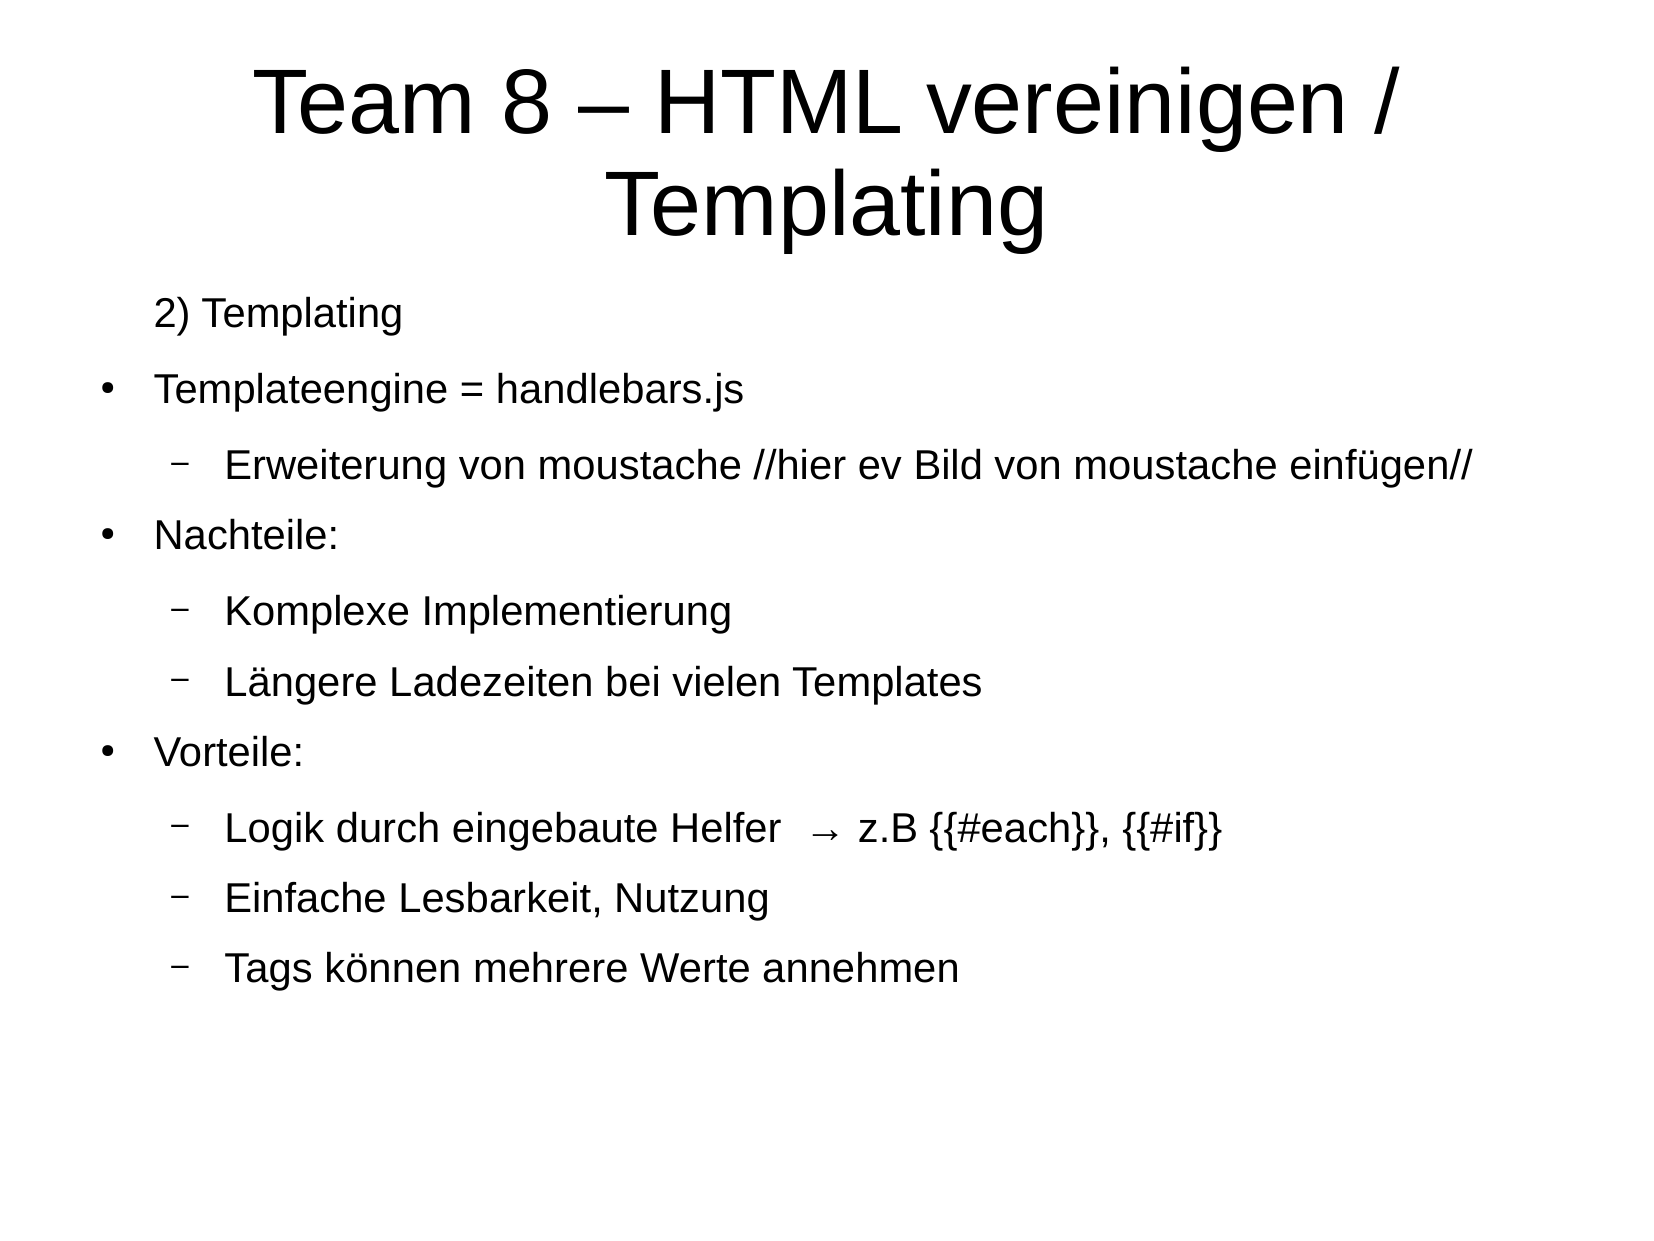

#
Team 8 – HTML vereinigen / Templating
2) Templating
Templateengine = handlebars.js
Erweiterung von moustache //hier ev Bild von moustache einfügen//
Nachteile:
Komplexe Implementierung
Längere Ladezeiten bei vielen Templates
Vorteile:
Logik durch eingebaute Helfer → z.B {{#each}}, {{#if}}
Einfache Lesbarkeit, Nutzung
Tags können mehrere Werte annehmen